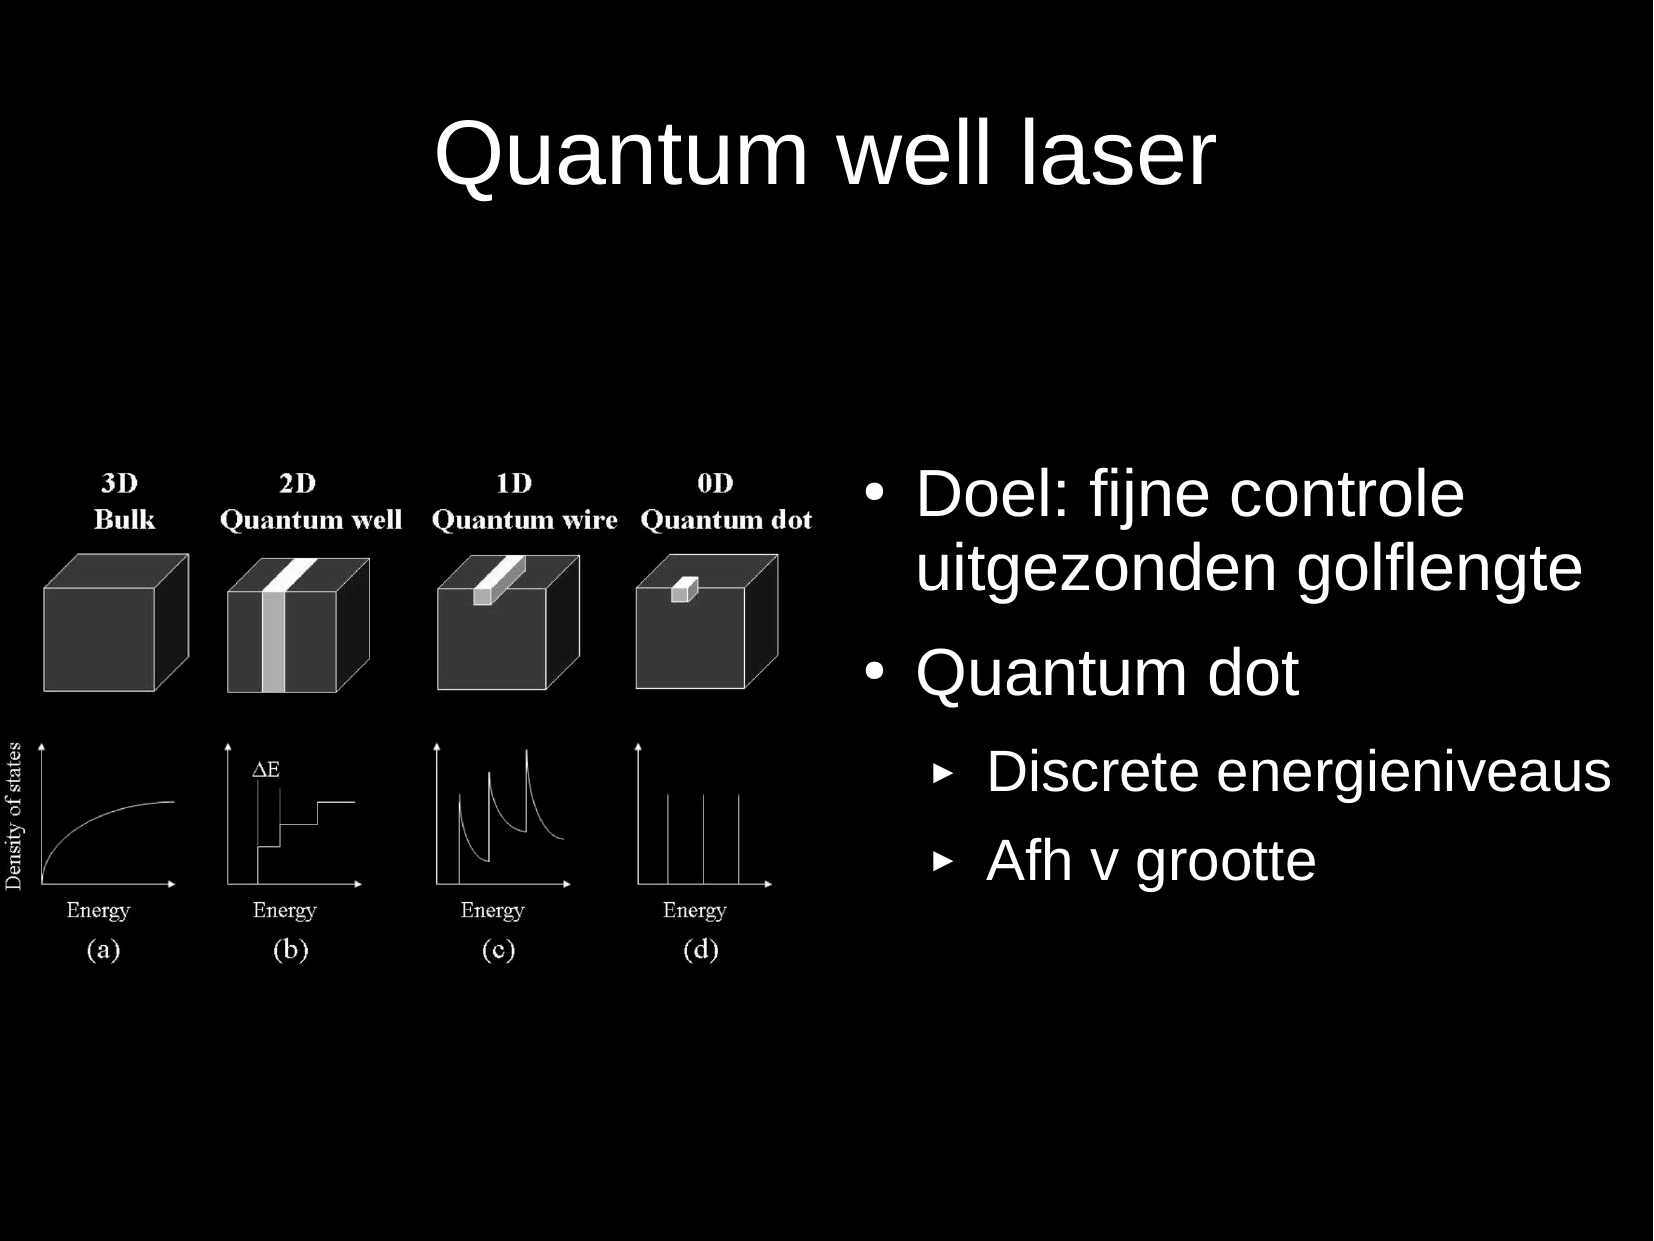

# Quantum well laser
Doel: fijne controle uitgezonden golflengte
Quantum dot
Discrete energieniveaus
Afh v grootte